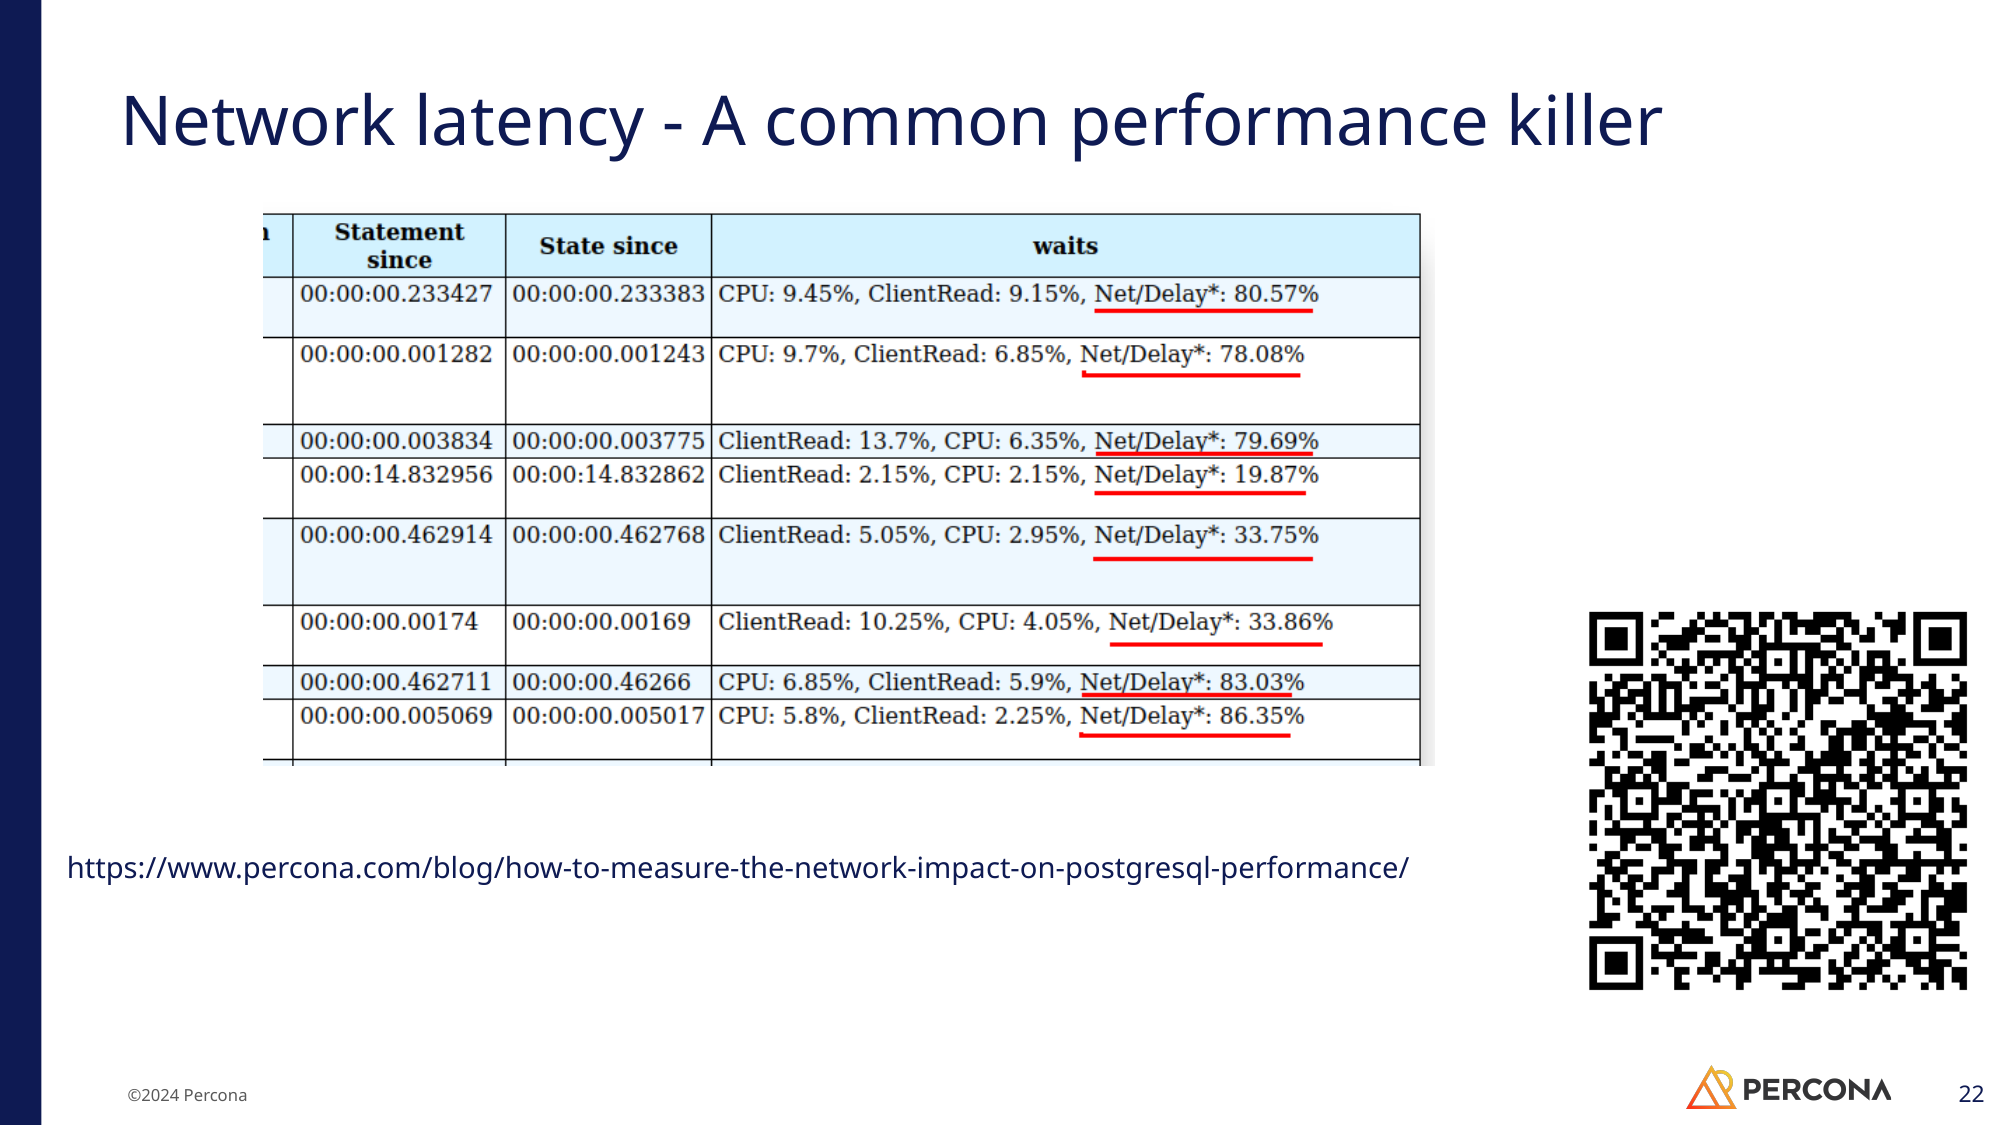

Network latency - A common performance killer
# https://www.percona.com/blog/how-to-measure-the-network-impact-on-postgresql-performance/